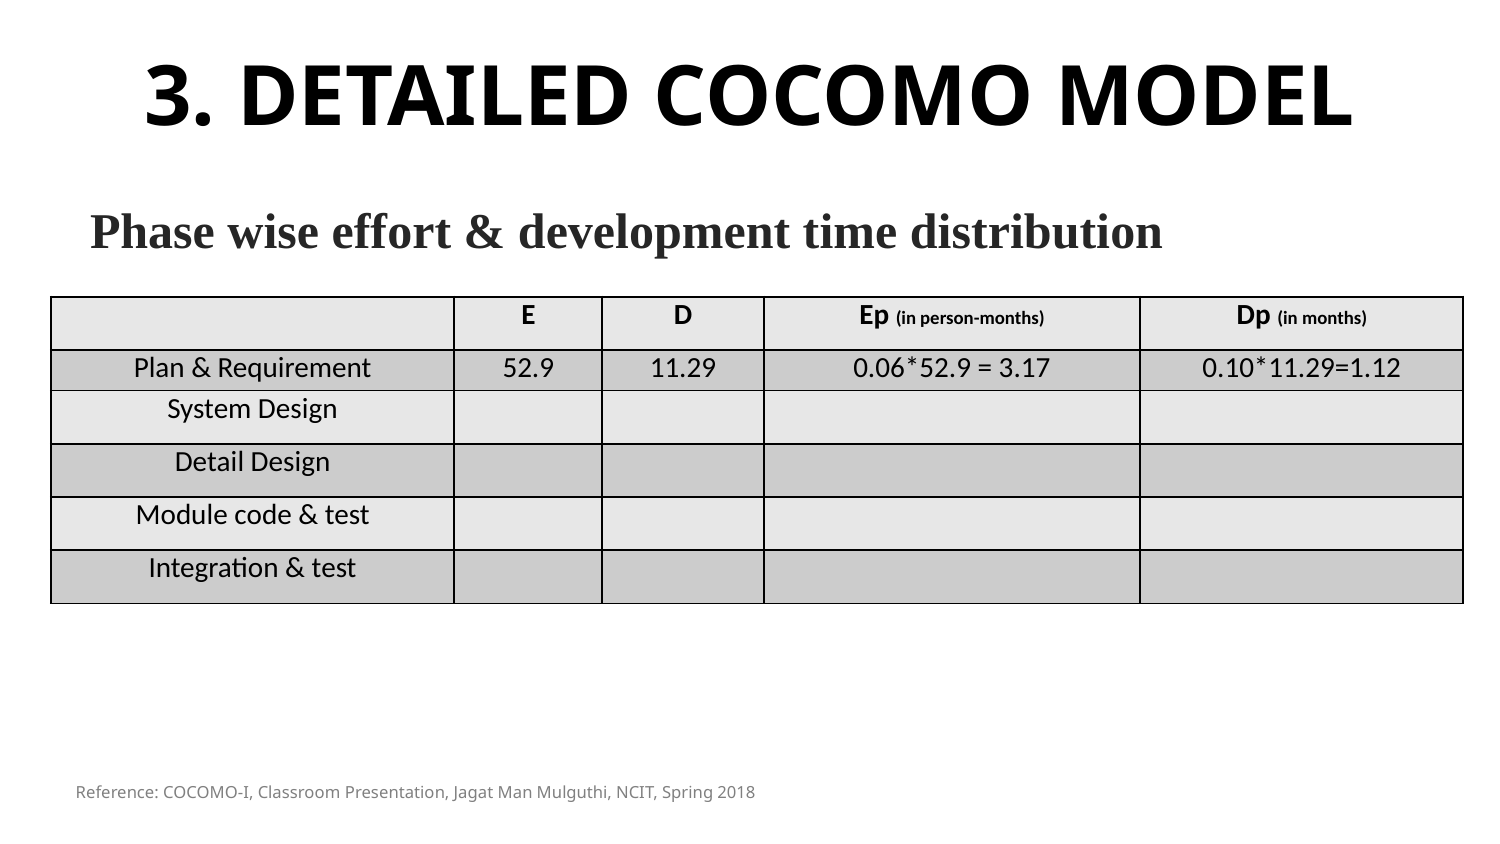

# 3. Detailed COCOMO Model
Phase wise effort & development time distribution
| | E | D | Ep (in person-months) | Dp (in months) |
| --- | --- | --- | --- | --- |
| Plan & Requirement | 52.9 | 11.29 | 0.06\*52.9 = 3.17 | 0.10\*11.29=1.12 |
| System Design | | | | |
| Detail Design | | | | |
| Module code & test | | | | |
| Integration & test | | | | |
Reference: COCOMO-I, Classroom Presentation, Jagat Man Mulguthi, NCIT, Spring 2018